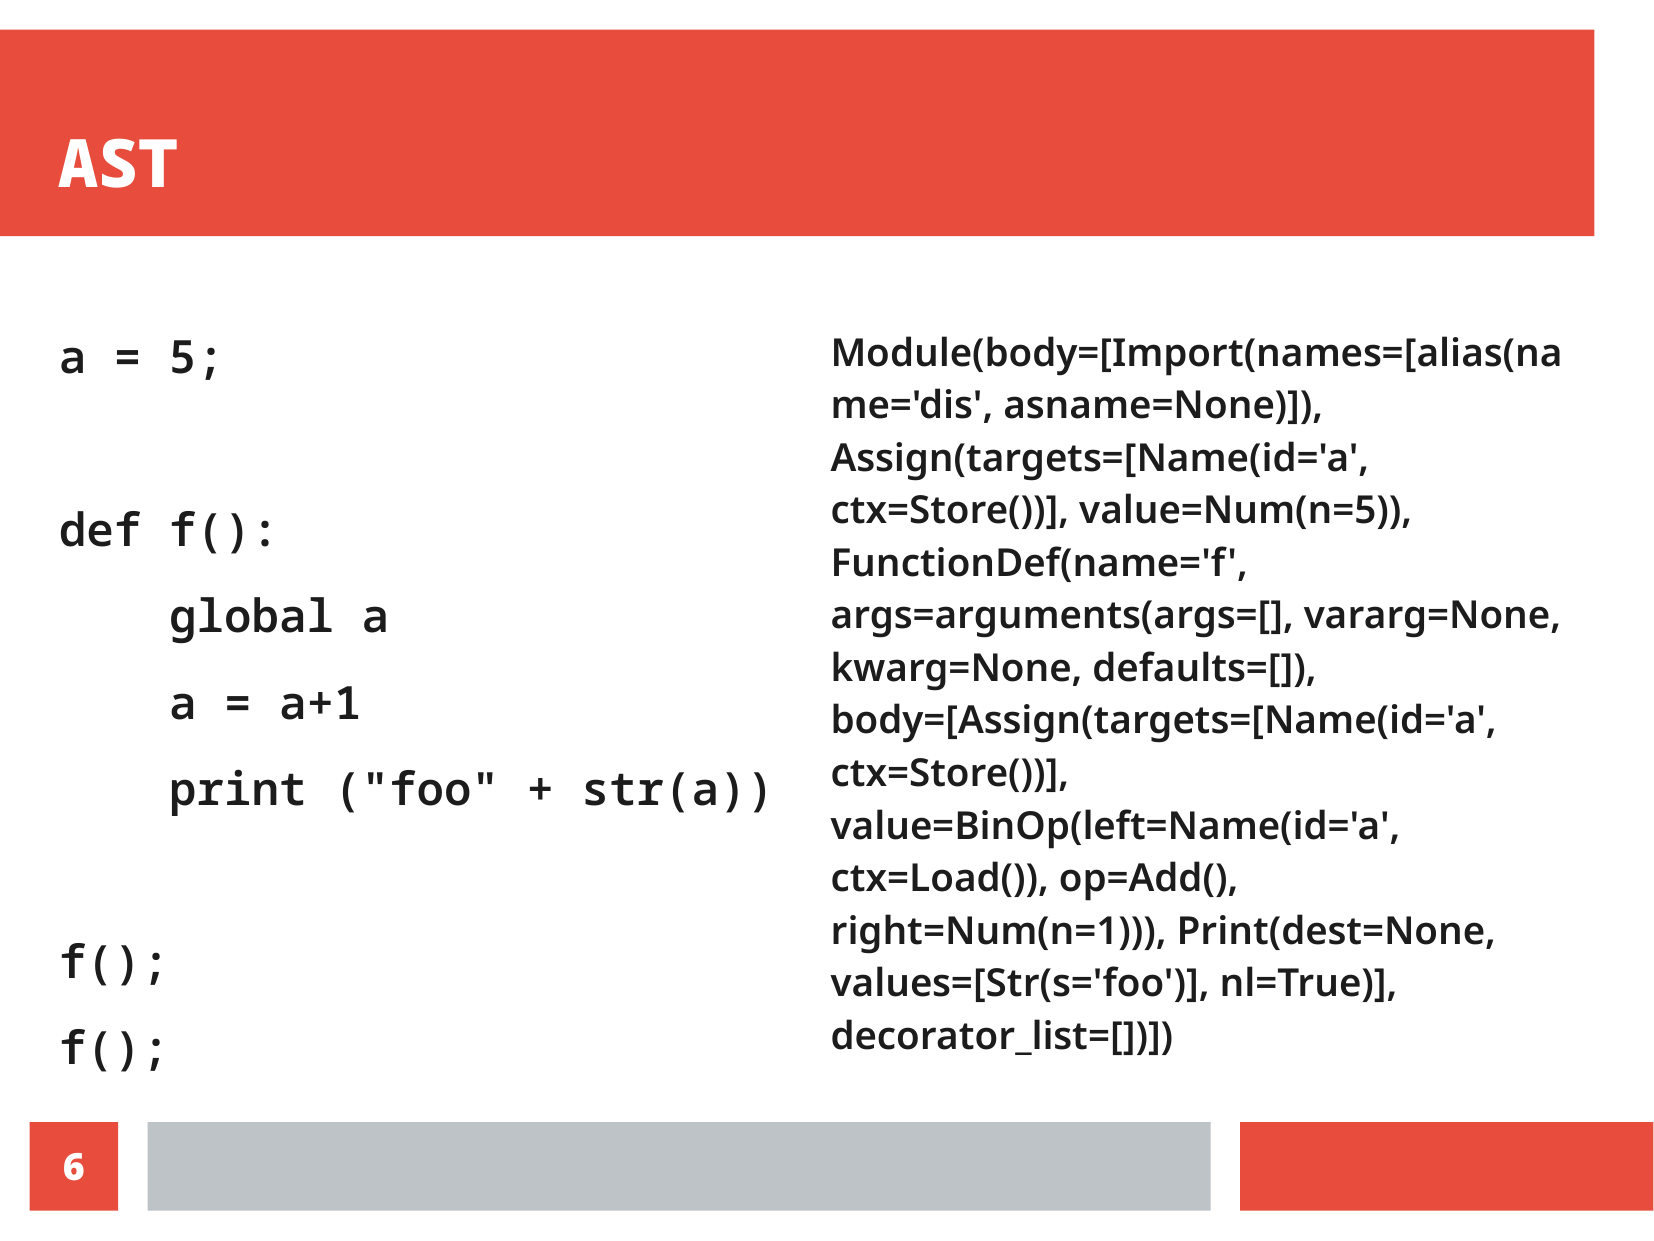

# AST
a = 5;
def f():
 global a
 a = a+1
 print ("foo" + str(a))
f();
f();
Module(body=[Import(names=[alias(name='dis', asname=None)]), Assign(targets=[Name(id='a', ctx=Store())], value=Num(n=5)), FunctionDef(name='f', args=arguments(args=[], vararg=None, kwarg=None, defaults=[]), body=[Assign(targets=[Name(id='a', ctx=Store())], value=BinOp(left=Name(id='a', ctx=Load()), op=Add(), right=Num(n=1))), Print(dest=None, values=[Str(s='foo')], nl=True)], decorator_list=[])])
6